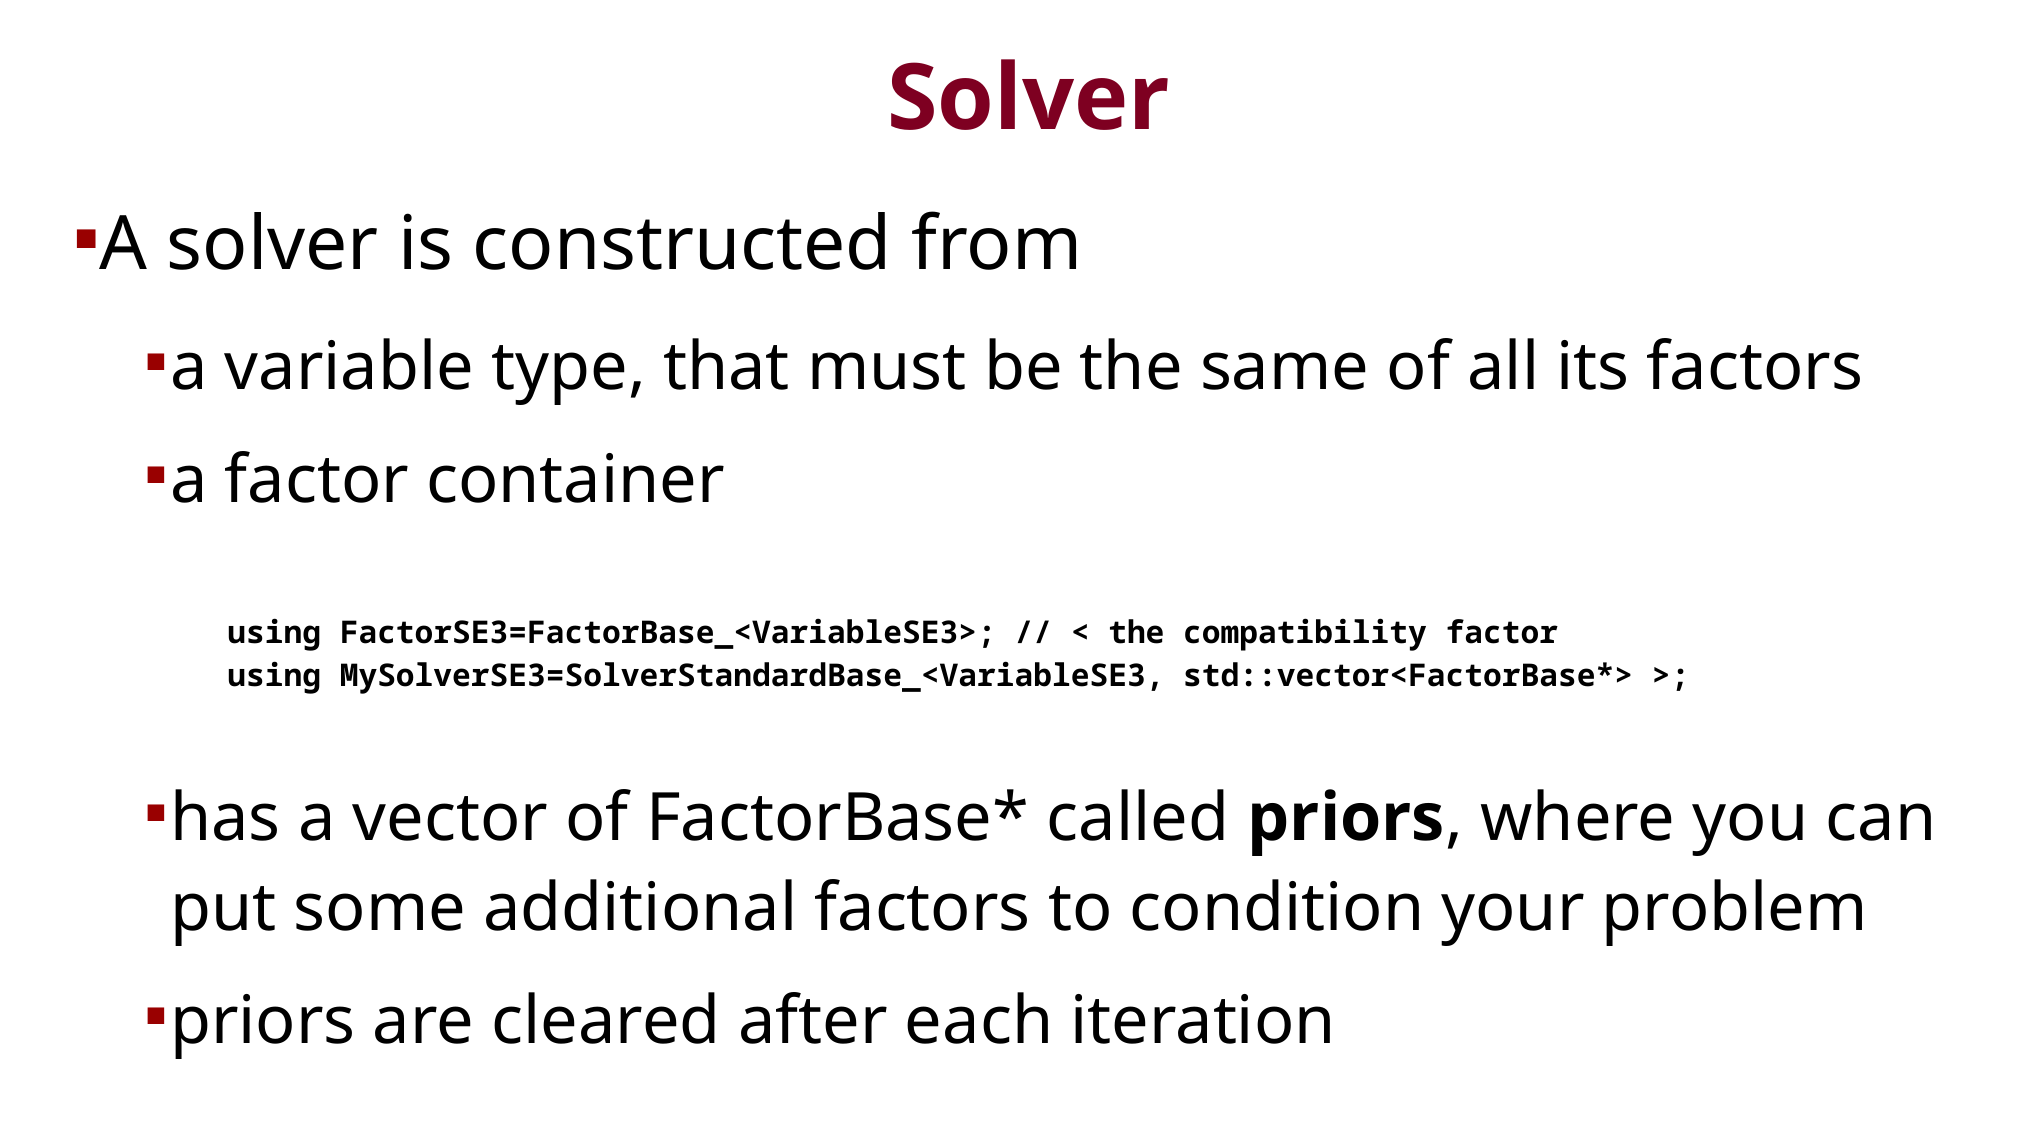

# Solver
A solver is constructed from
a variable type, that must be the same of all its factors
a factor container
has a vector of FactorBase* called priors, where you can put some additional factors to condition your problem
priors are cleared after each iteration
using FactorSE3=FactorBase_<VariableSE3>; // < the compatibility factor
using MySolverSE3=SolverStandardBase_<VariableSE3, std::vector<FactorBase*> >;